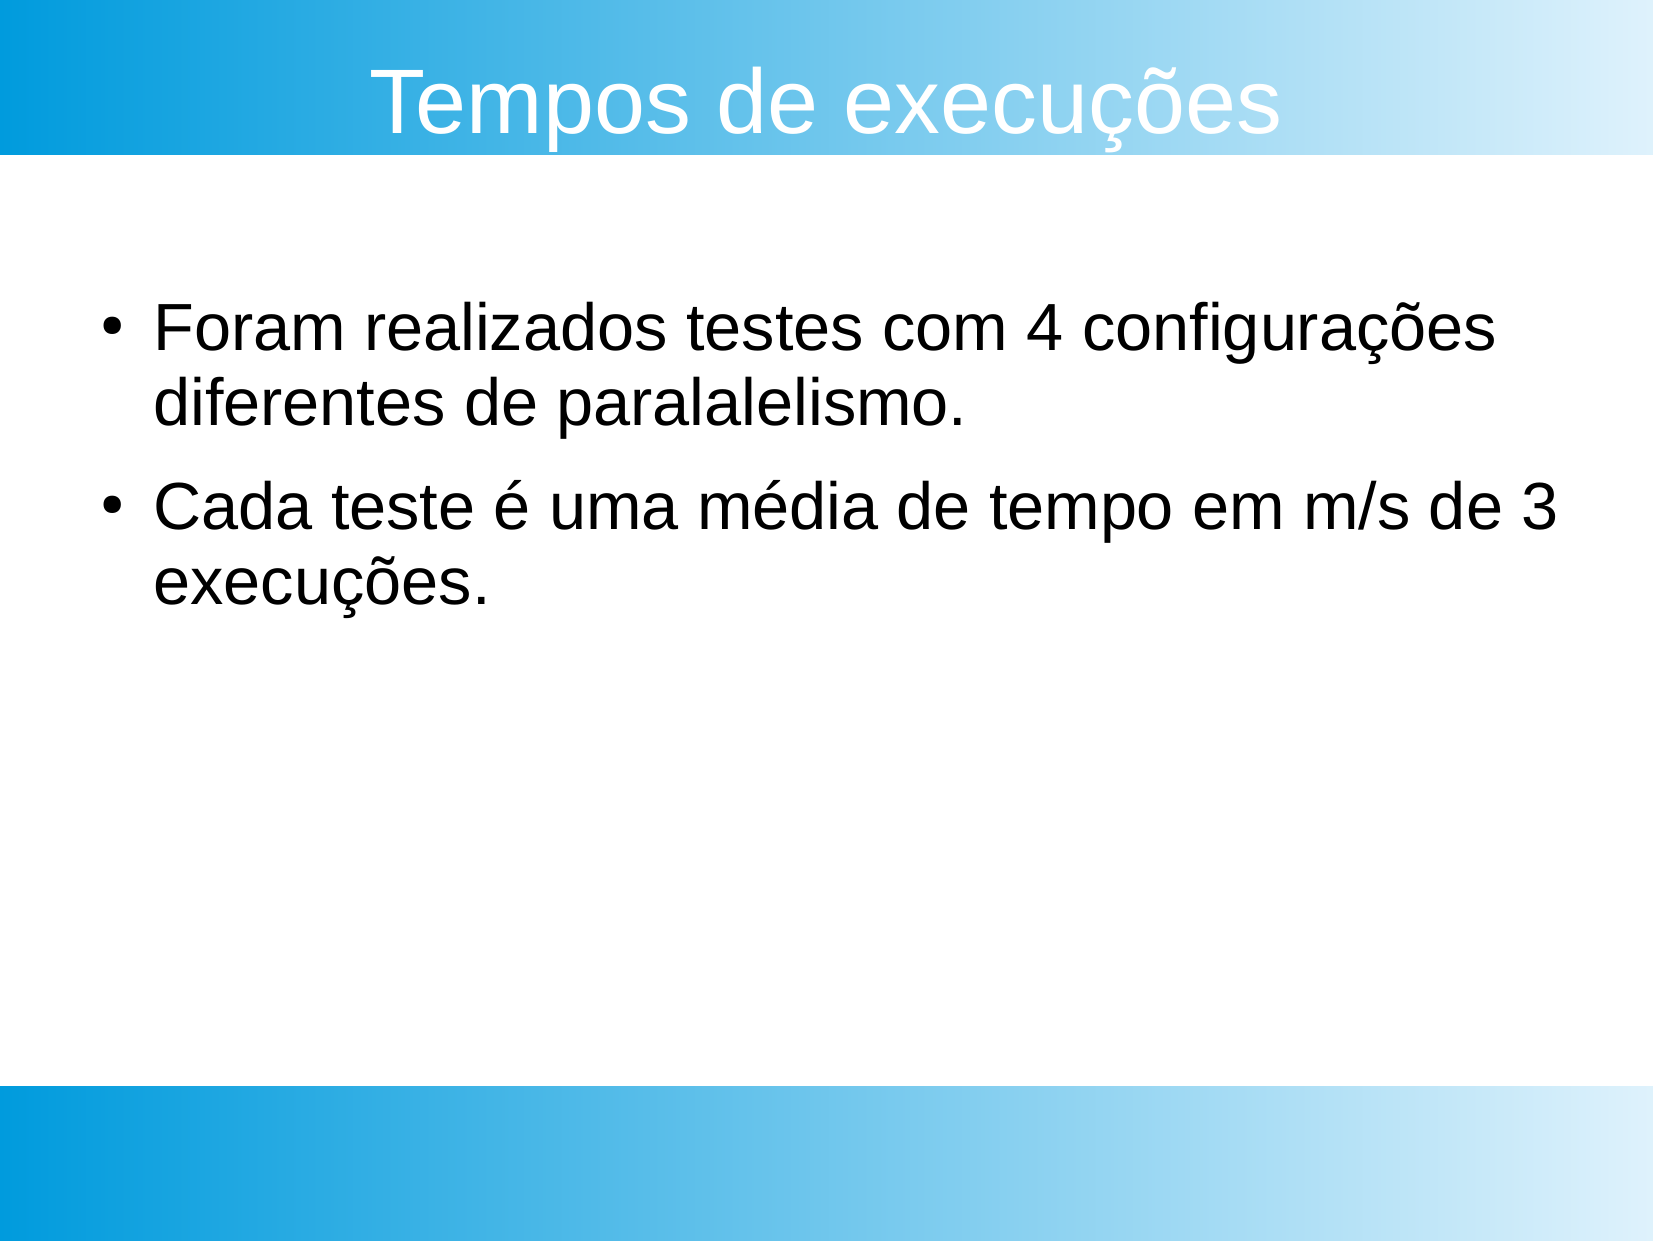

# Tempos de execuções
Foram realizados testes com 4 configurações diferentes de paralalelismo.
Cada teste é uma média de tempo em m/s de 3 execuções.